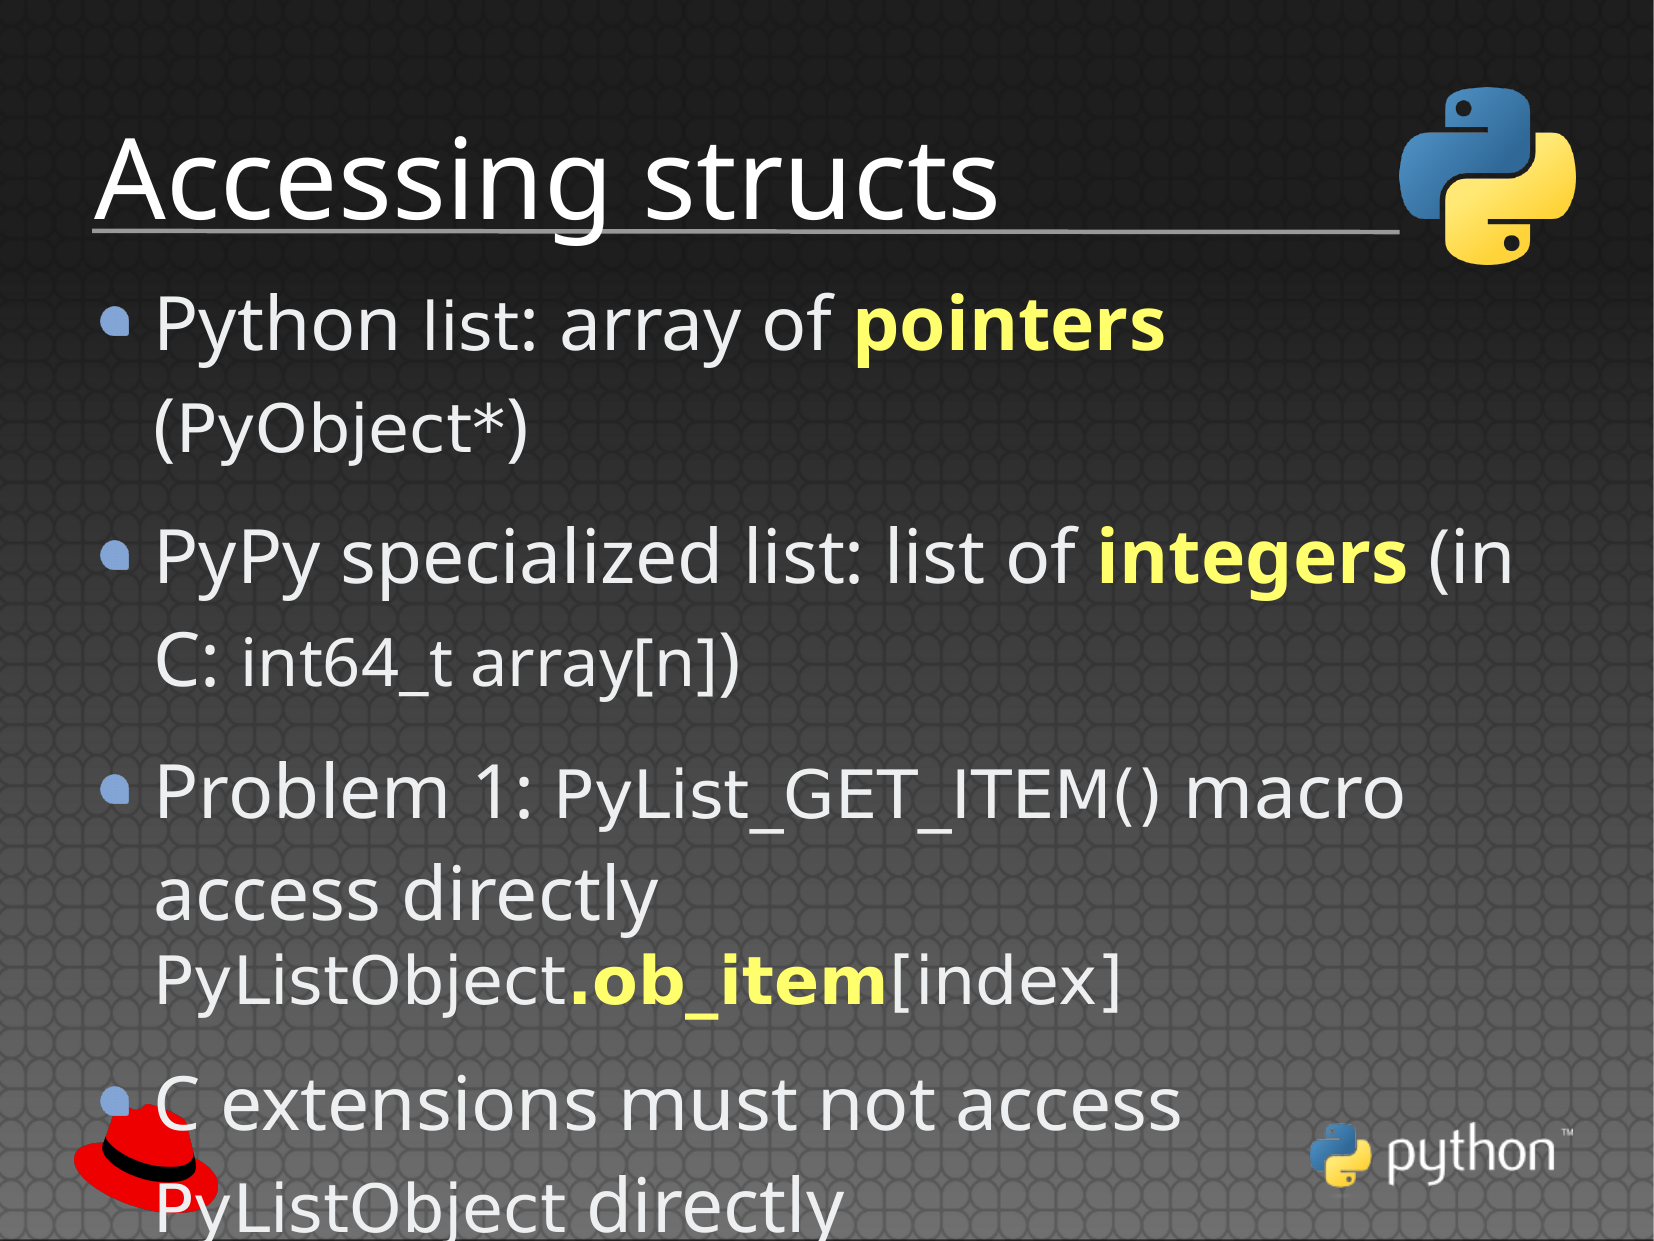

Accessing structs
# Python list: array of pointers (PyObject*)
PyPy specialized list: list of integers (in C: int64_t array[n])
Problem 1: PyList_GET_ITEM() macro access directly PyListObject.ob_item[index]
C extensions must not access PyListObject directly